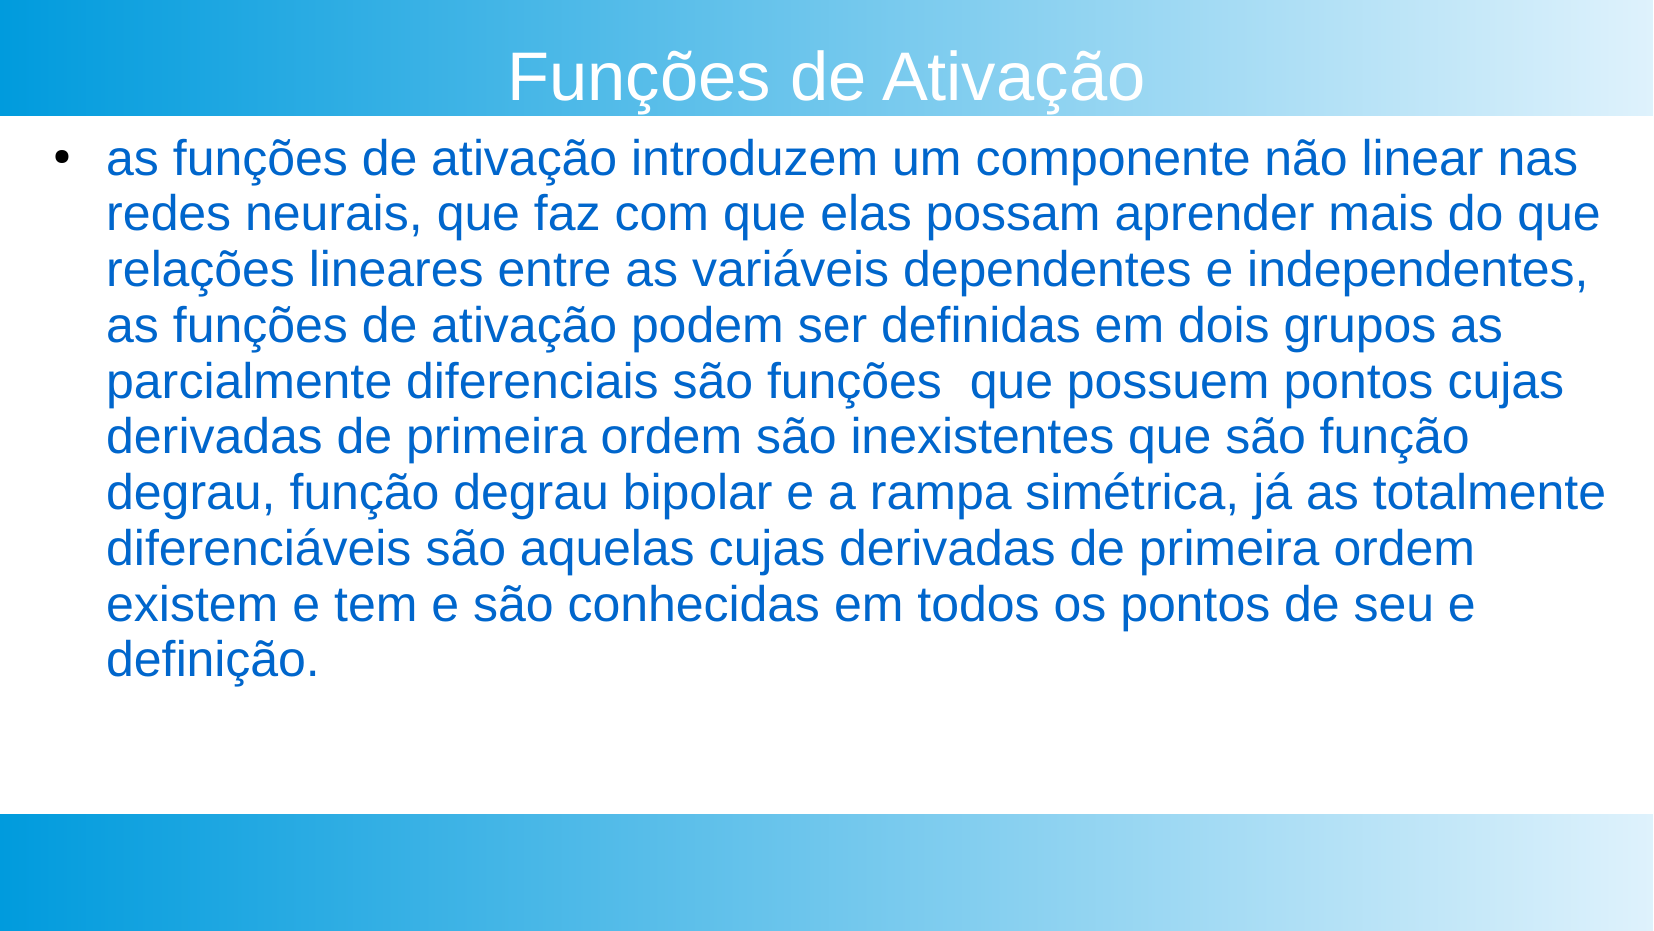

# Funções de Ativação
as funções de ativação introduzem um componente não linear nas redes neurais, que faz com que elas possam aprender mais do que relações lineares entre as variáveis dependentes e independentes, as funções de ativação podem ser definidas em dois grupos as parcialmente diferenciais são funções que possuem pontos cujas derivadas de primeira ordem são inexistentes que são função degrau, função degrau bipolar e a rampa simétrica, já as totalmente diferenciáveis são aquelas cujas derivadas de primeira ordem existem e tem e são conhecidas em todos os pontos de seu e definição.